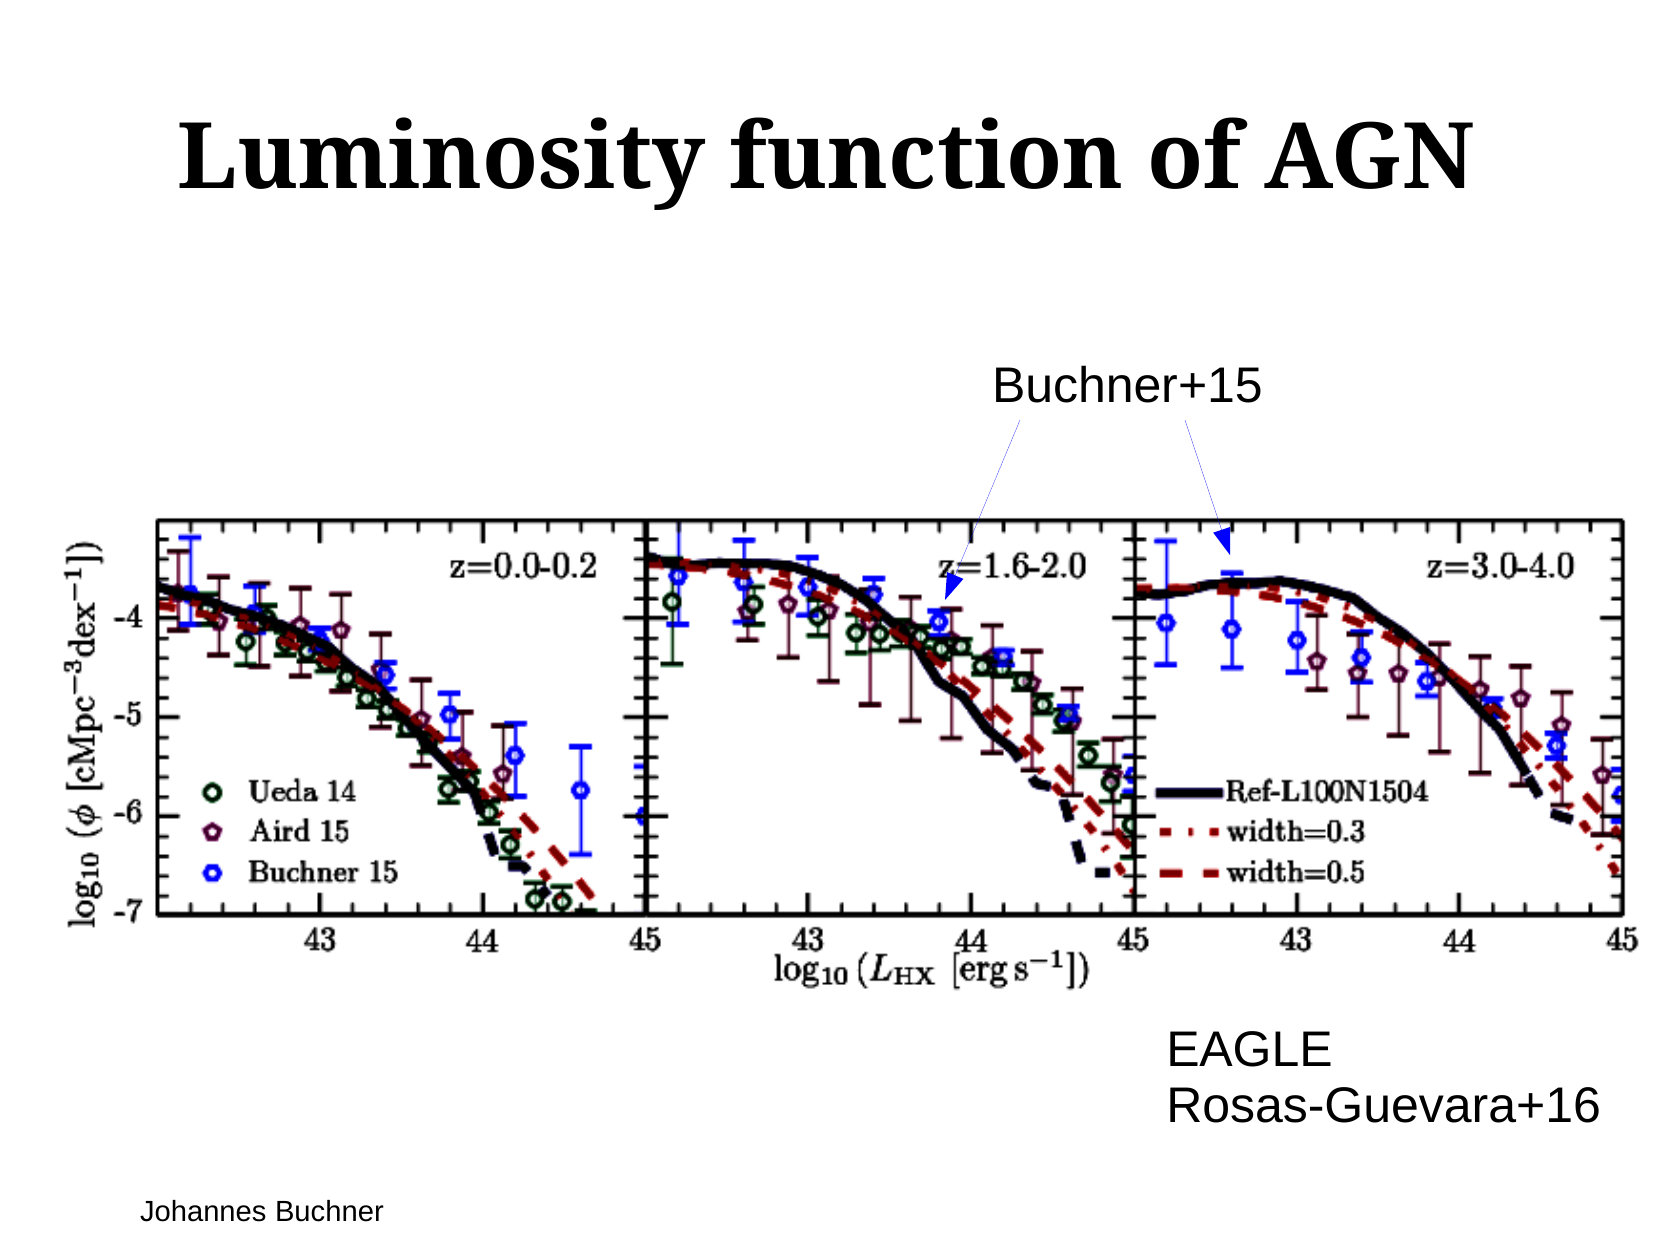

# Luminosity function of AGN
Buchner+15
EAGLE
Rosas-Guevara+16
Johannes Buchner